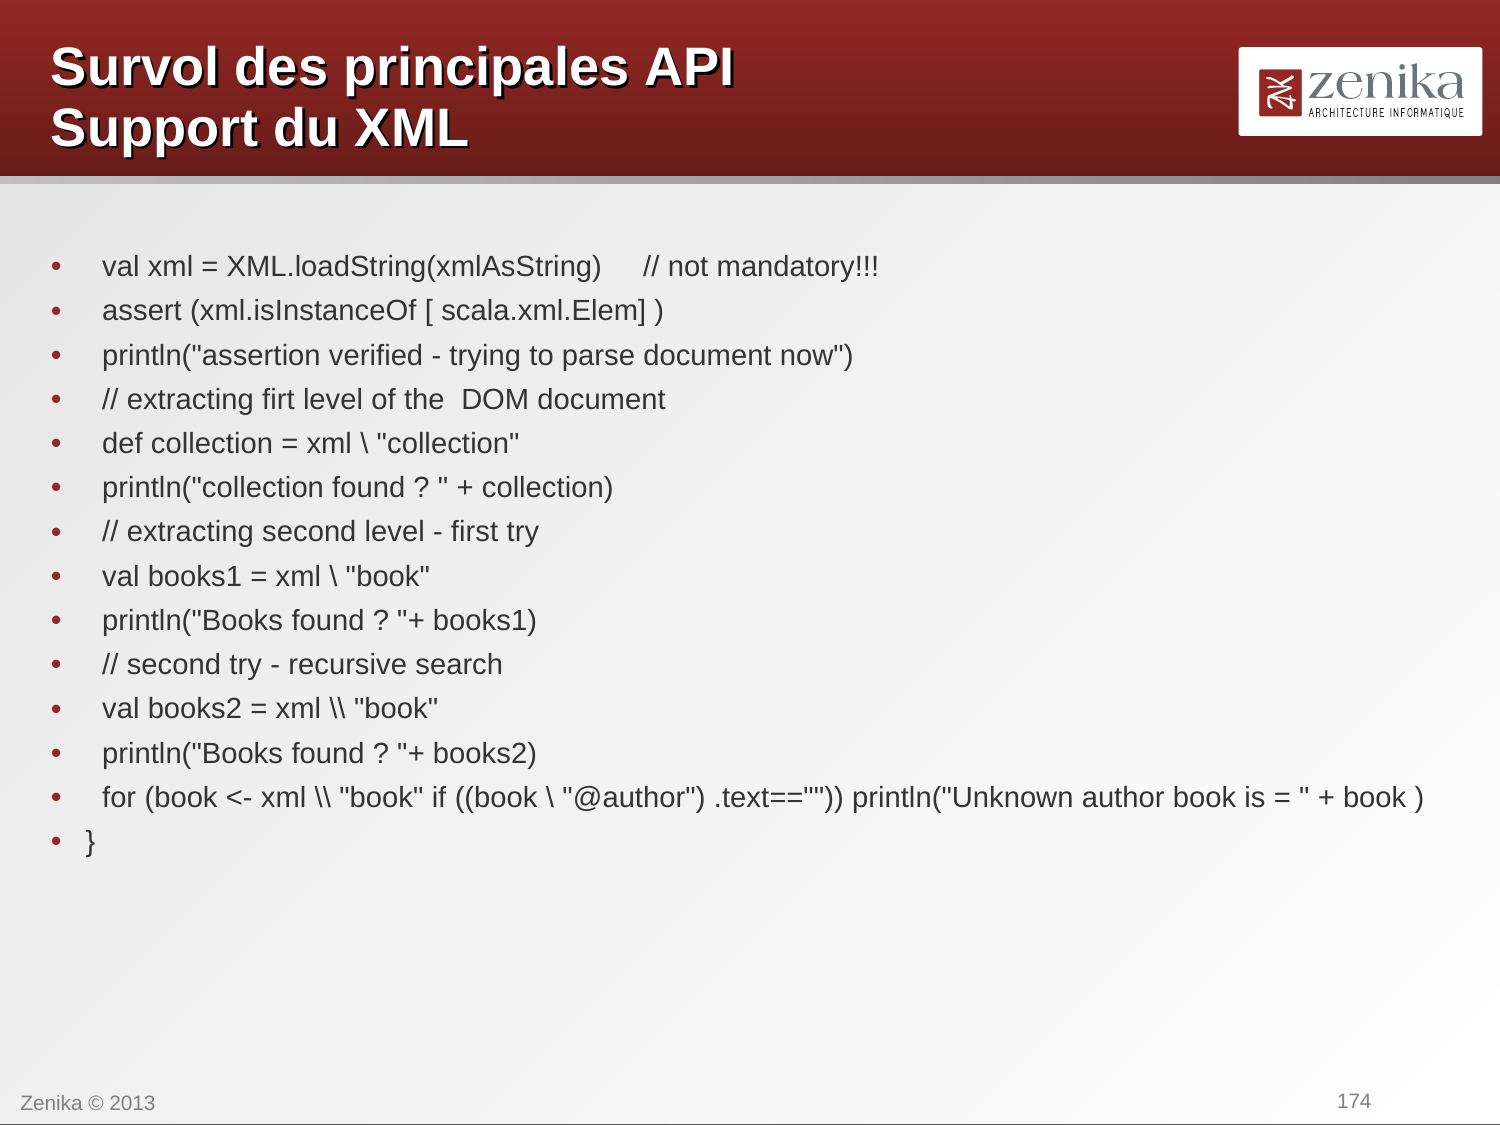

# Survol des principales API Support du XML
 val xml = XML.loadString(xmlAsString) // not mandatory!!!
 assert (xml.isInstanceOf [ scala.xml.Elem] )
 println("assertion verified - trying to parse document now")
 // extracting firt level of the DOM document
 def collection = xml \ "collection"
 println("collection found ? " + collection)
 // extracting second level - first try
 val books1 = xml \ "book"
 println("Books found ? "+ books1)
 // second try - recursive search
 val books2 = xml \\ "book"
 println("Books found ? "+ books2)
 for (book <- xml \\ "book" if ((book \ "@author") .text=="")) println("Unknown author book is = " + book )
}